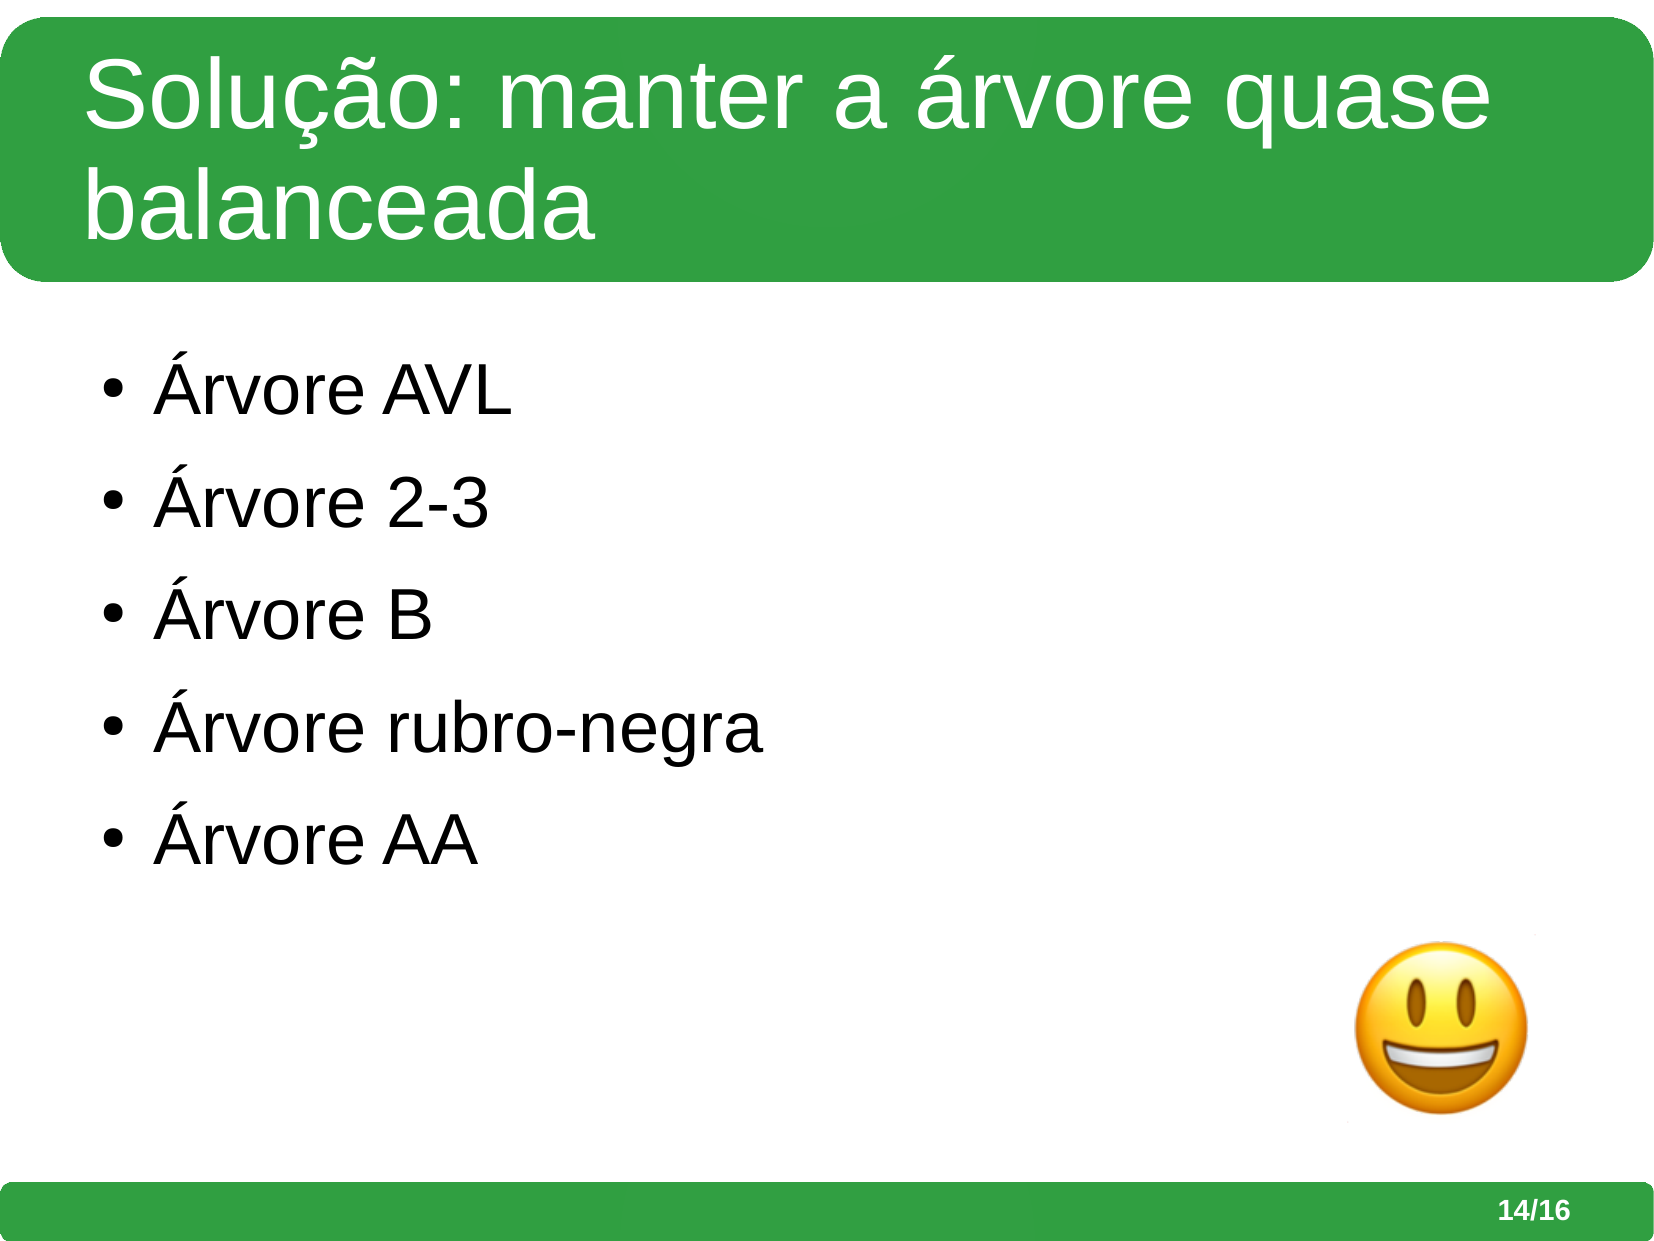

# Solução: manter a árvore quase balanceada
Árvore AVL
Árvore 2-3
Árvore B
Árvore rubro-negra
Árvore AA
14